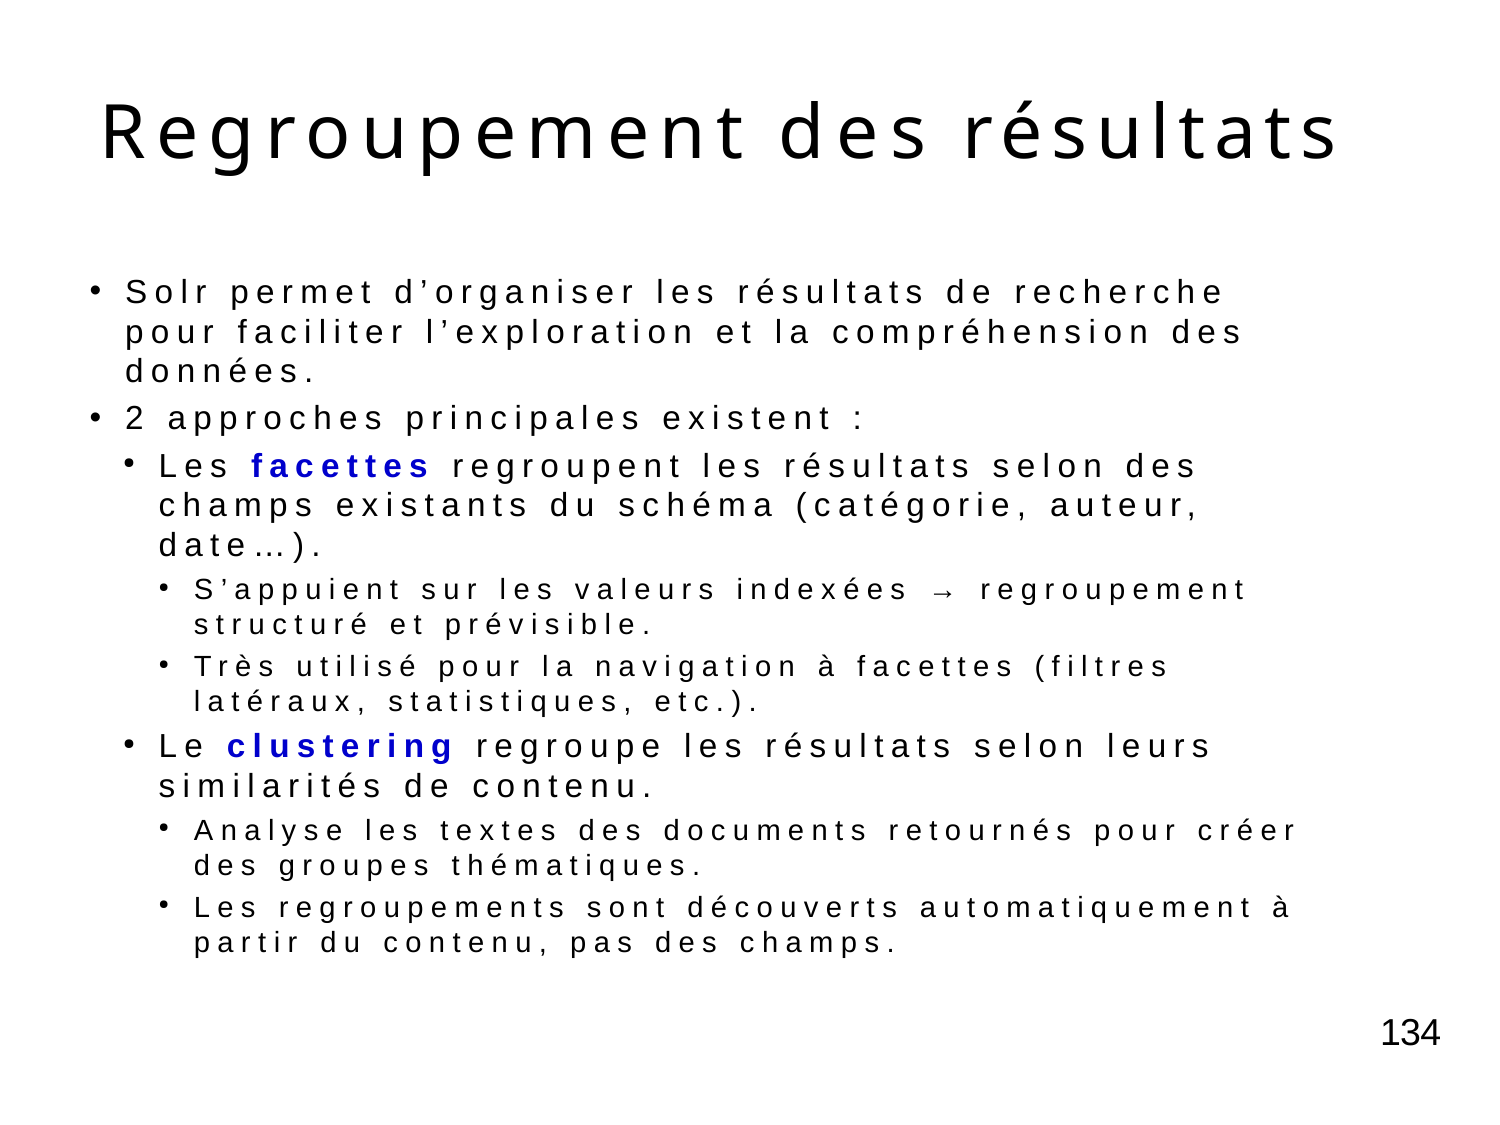

# Regroupement des résultats
Solr permet d’organiser les résultats de recherche pour faciliter l’exploration et la compréhension des données.
2 approches principales existent :
Les facettes regroupent les résultats selon des champs existants du schéma (catégorie, auteur, date…).
S’appuient sur les valeurs indexées → regroupement structuré et prévisible.
Très utilisé pour la navigation à facettes (filtres latéraux, statistiques, etc.).
Le clustering regroupe les résultats selon leurs similarités de contenu.
Analyse les textes des documents retournés pour créer des groupes thématiques.
Les regroupements sont découverts automatiquement à partir du contenu, pas des champs.
134